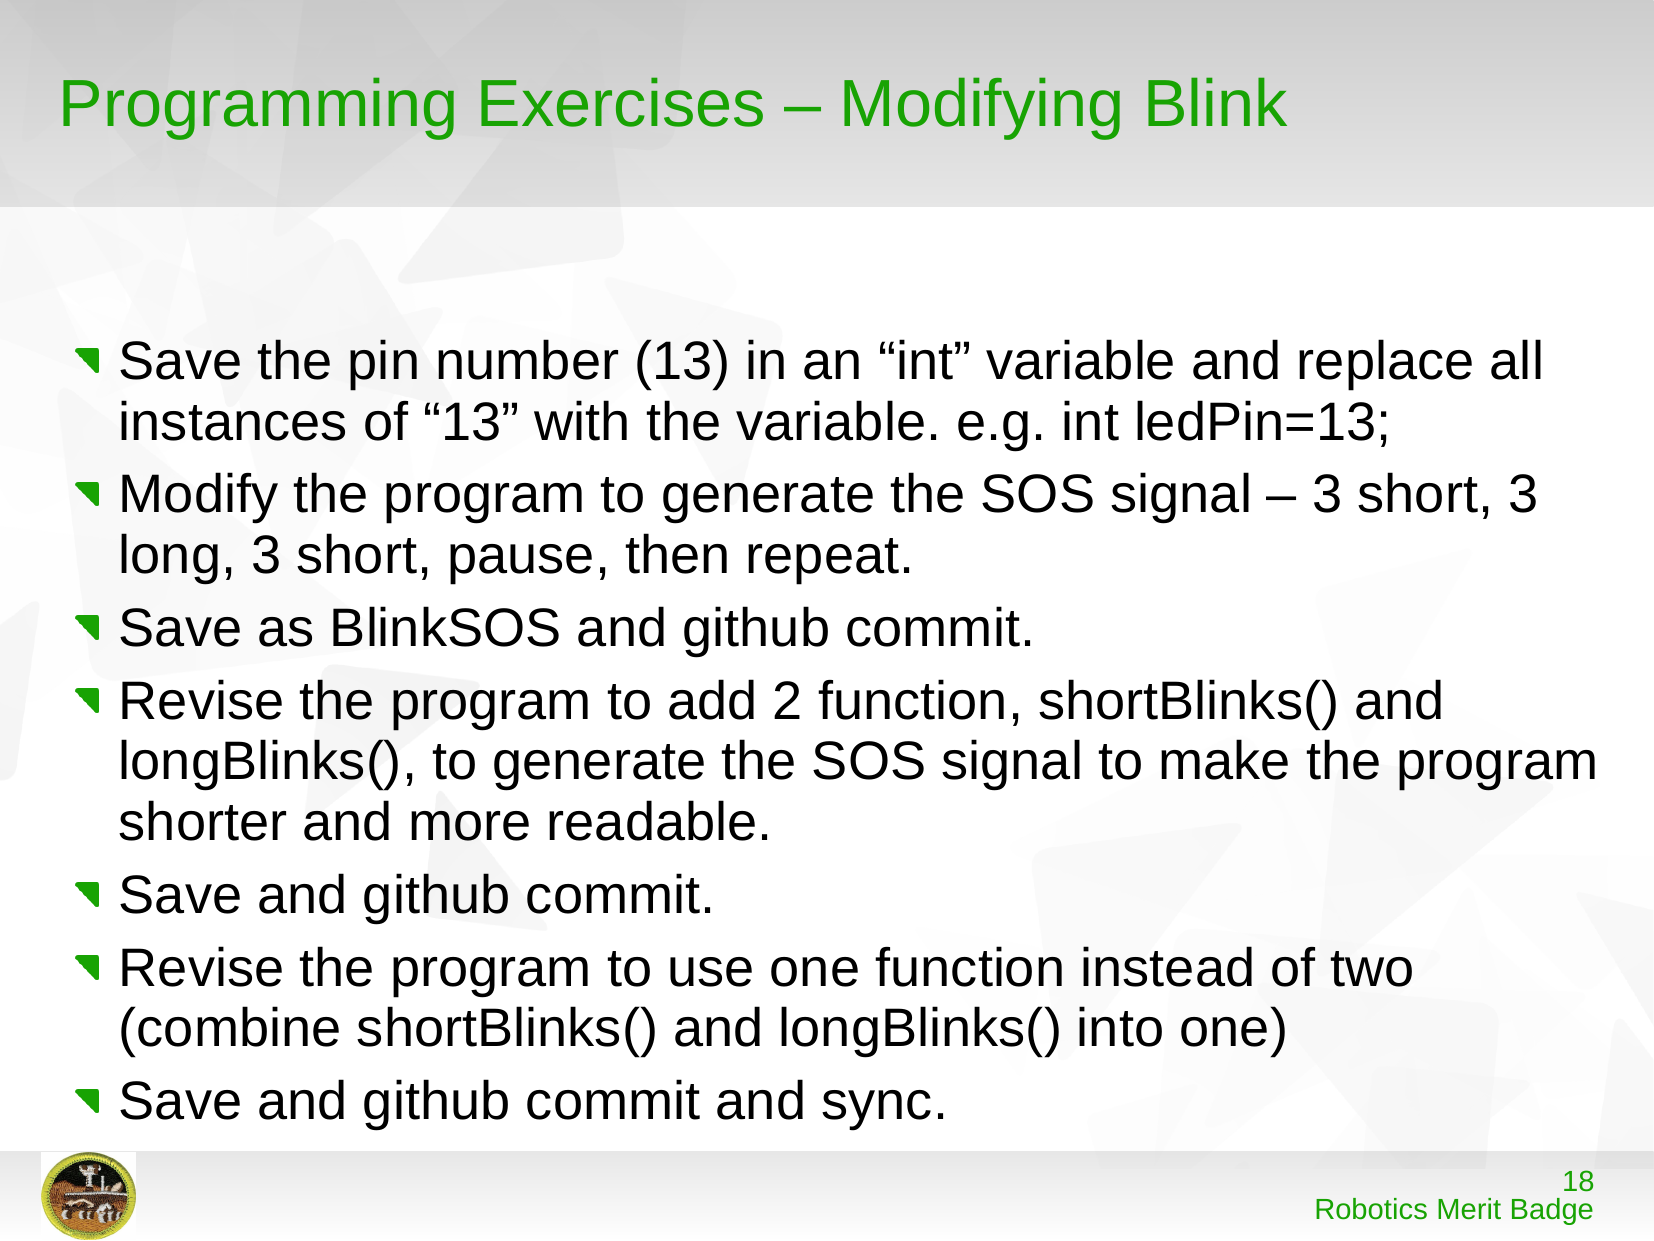

# Programming Exercises – Modifying Blink
Save the pin number (13) in an “int” variable and replace all instances of “13” with the variable. e.g. int ledPin=13;
Modify the program to generate the SOS signal – 3 short, 3 long, 3 short, pause, then repeat.
Save as BlinkSOS and github commit.
Revise the program to add 2 function, shortBlinks() and longBlinks(), to generate the SOS signal to make the program shorter and more readable.
Save and github commit.
Revise the program to use one function instead of two (combine shortBlinks() and longBlinks() into one)
Save and github commit and sync.
18
Robotics Merit Badge